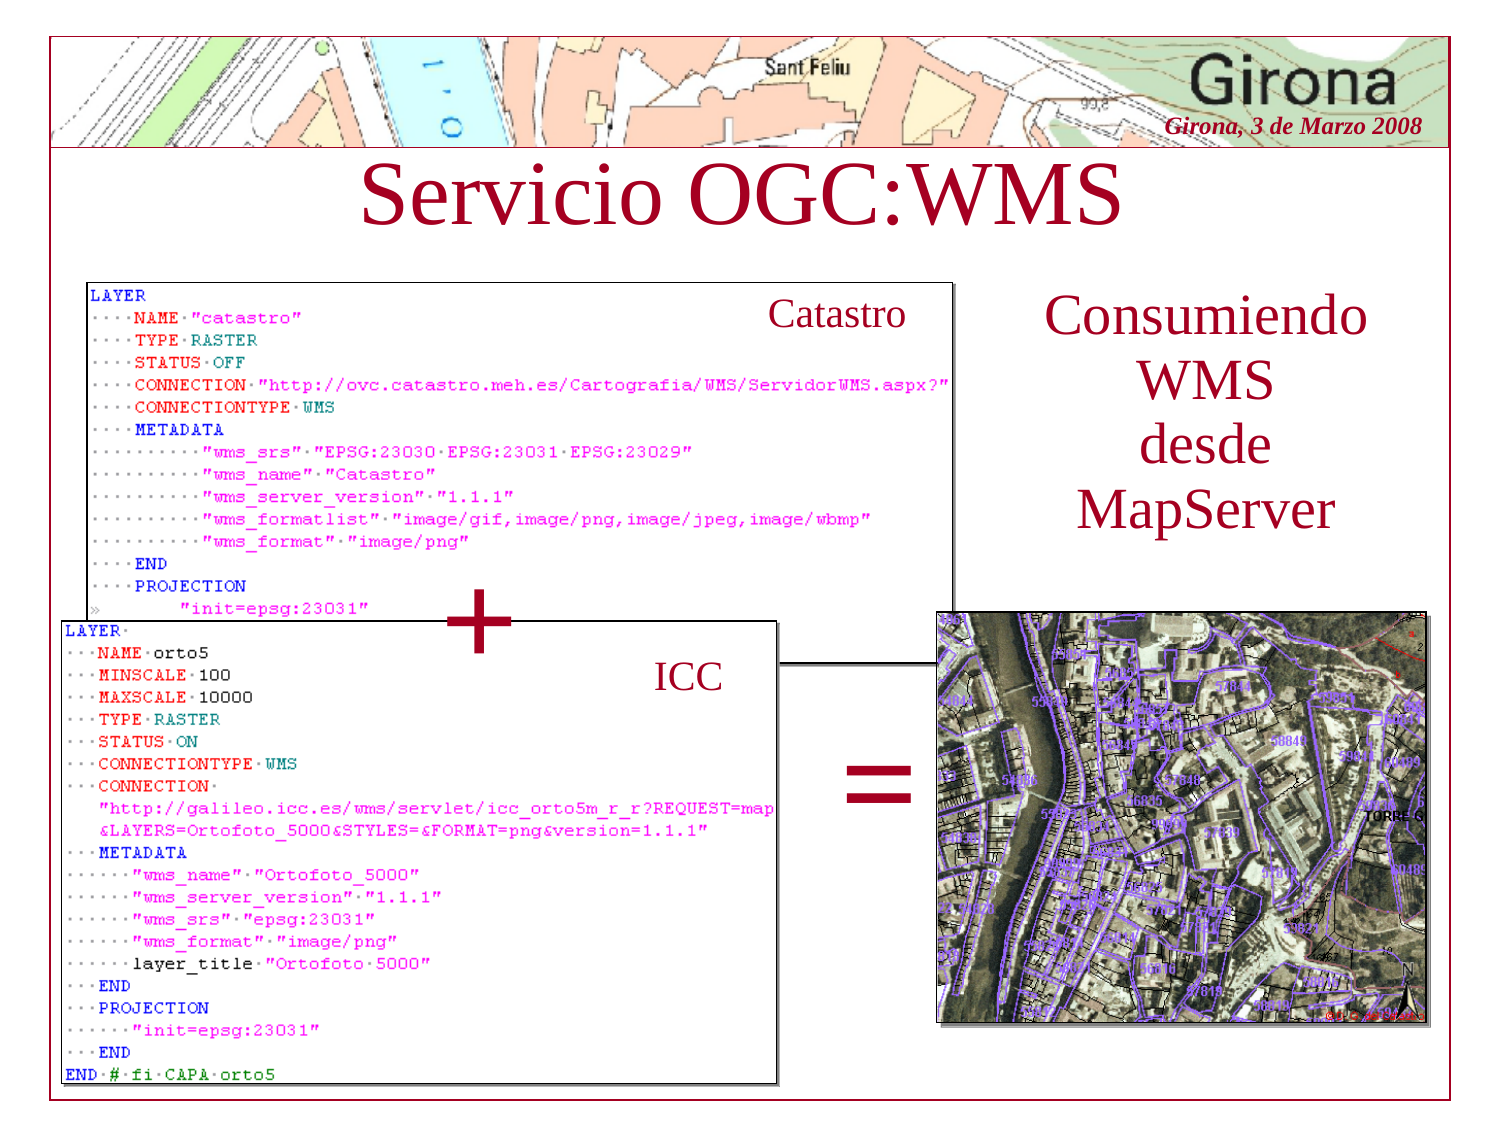

# Servicio OGC:WMS
Consumiendo WMS
desde MapServer
Catastro
+
ICC
=